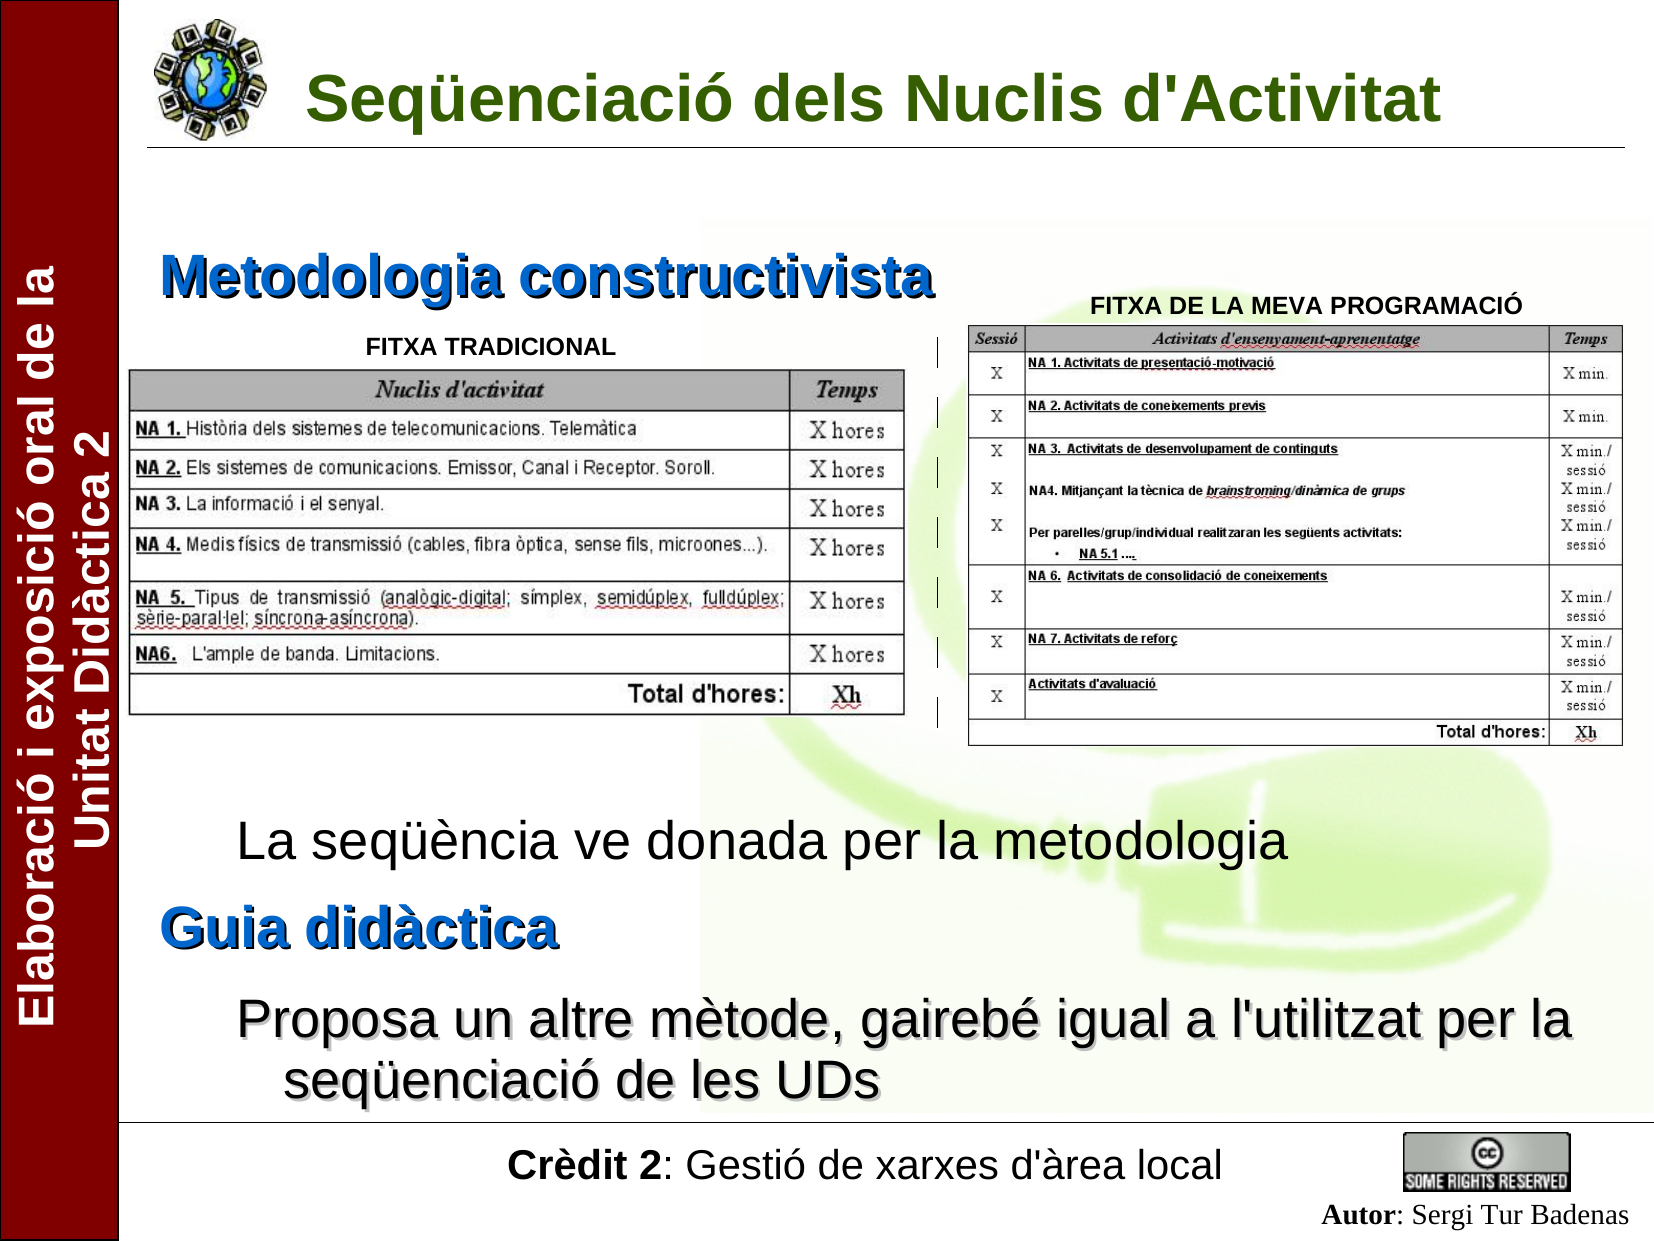

# Seqüenciació dels Nuclis d'Activitat
Metodologia constructivista
La seqüència ve donada per la metodologia
Guia didàctica
Proposa un altre mètode, gairebé igual a l'utilitzat per la seqüenciació de les UDs
FITXA DE LA MEVA PROGRAMACIÓ
FITXA TRADICIONAL